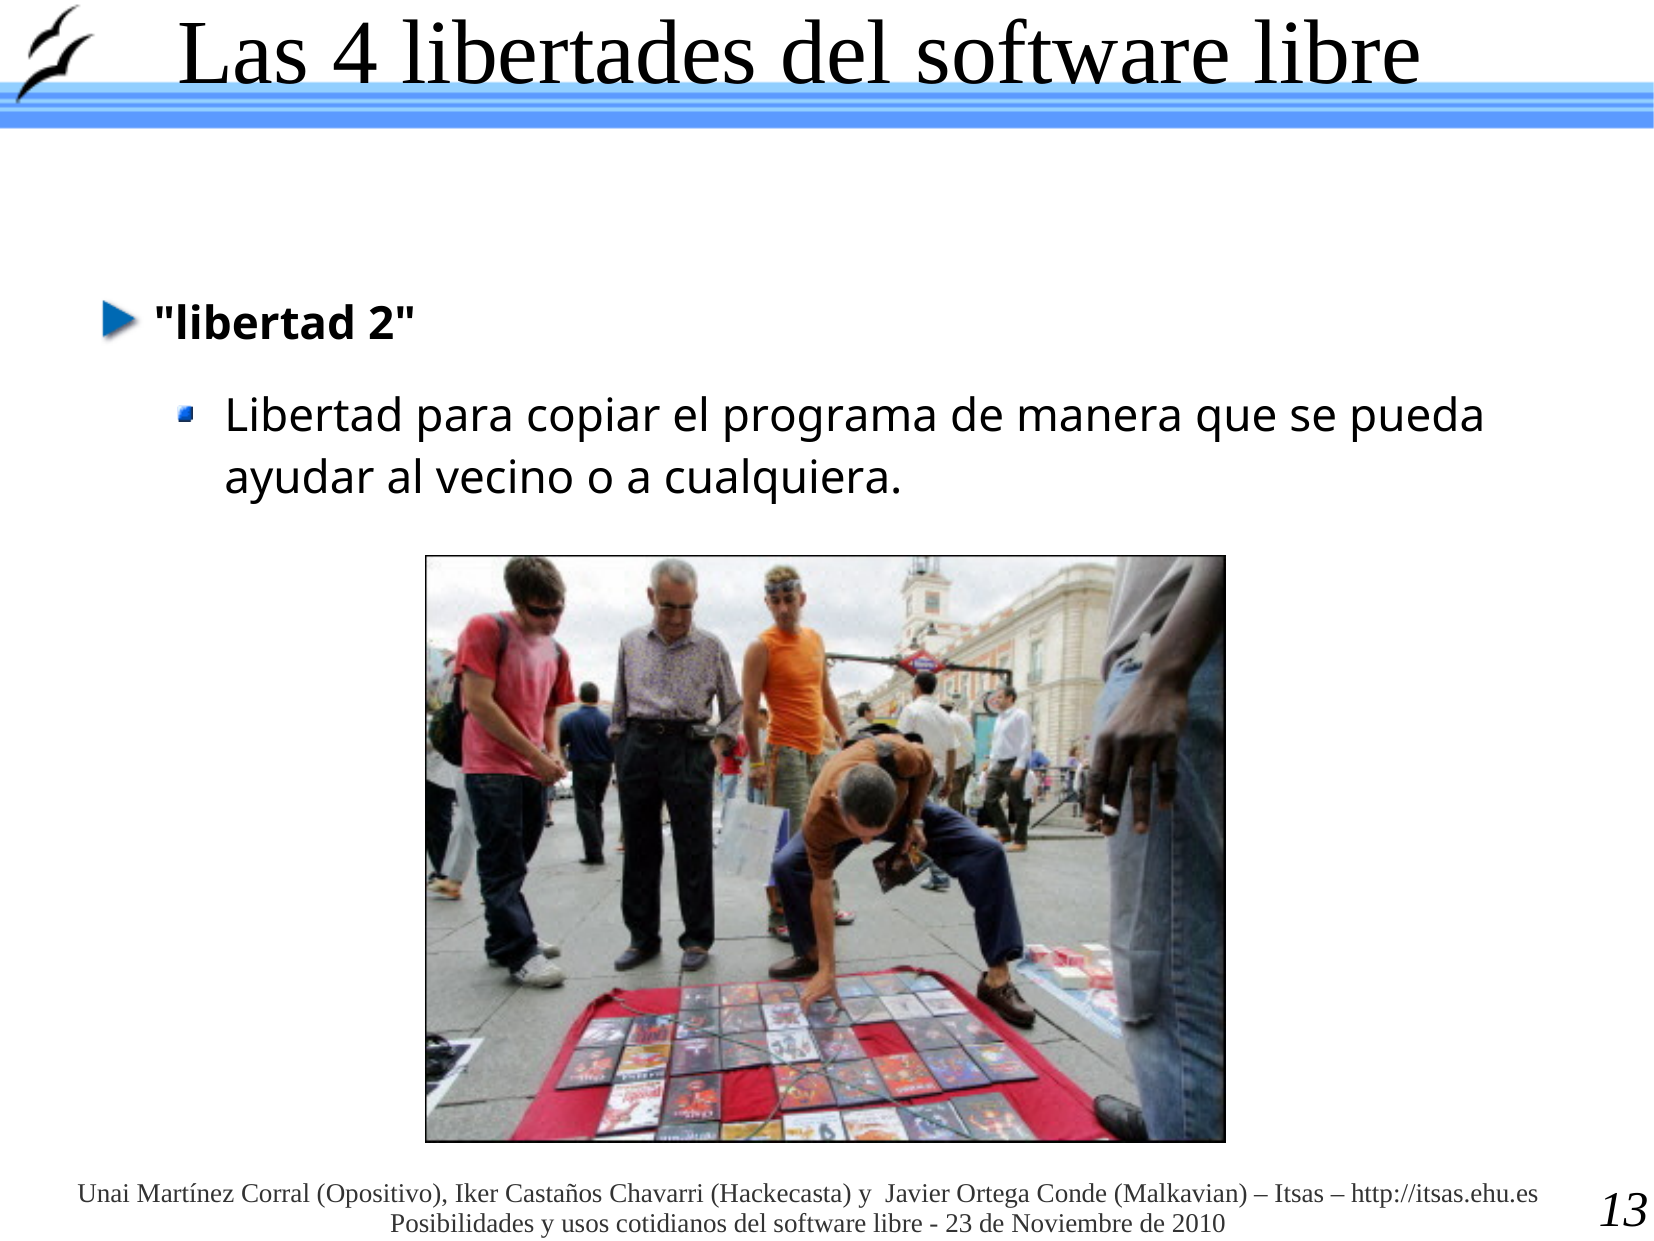

# Las 4 libertades del software libre
"libertad 2"
Libertad para copiar el programa de manera que se pueda ayudar al vecino o a cualquiera.